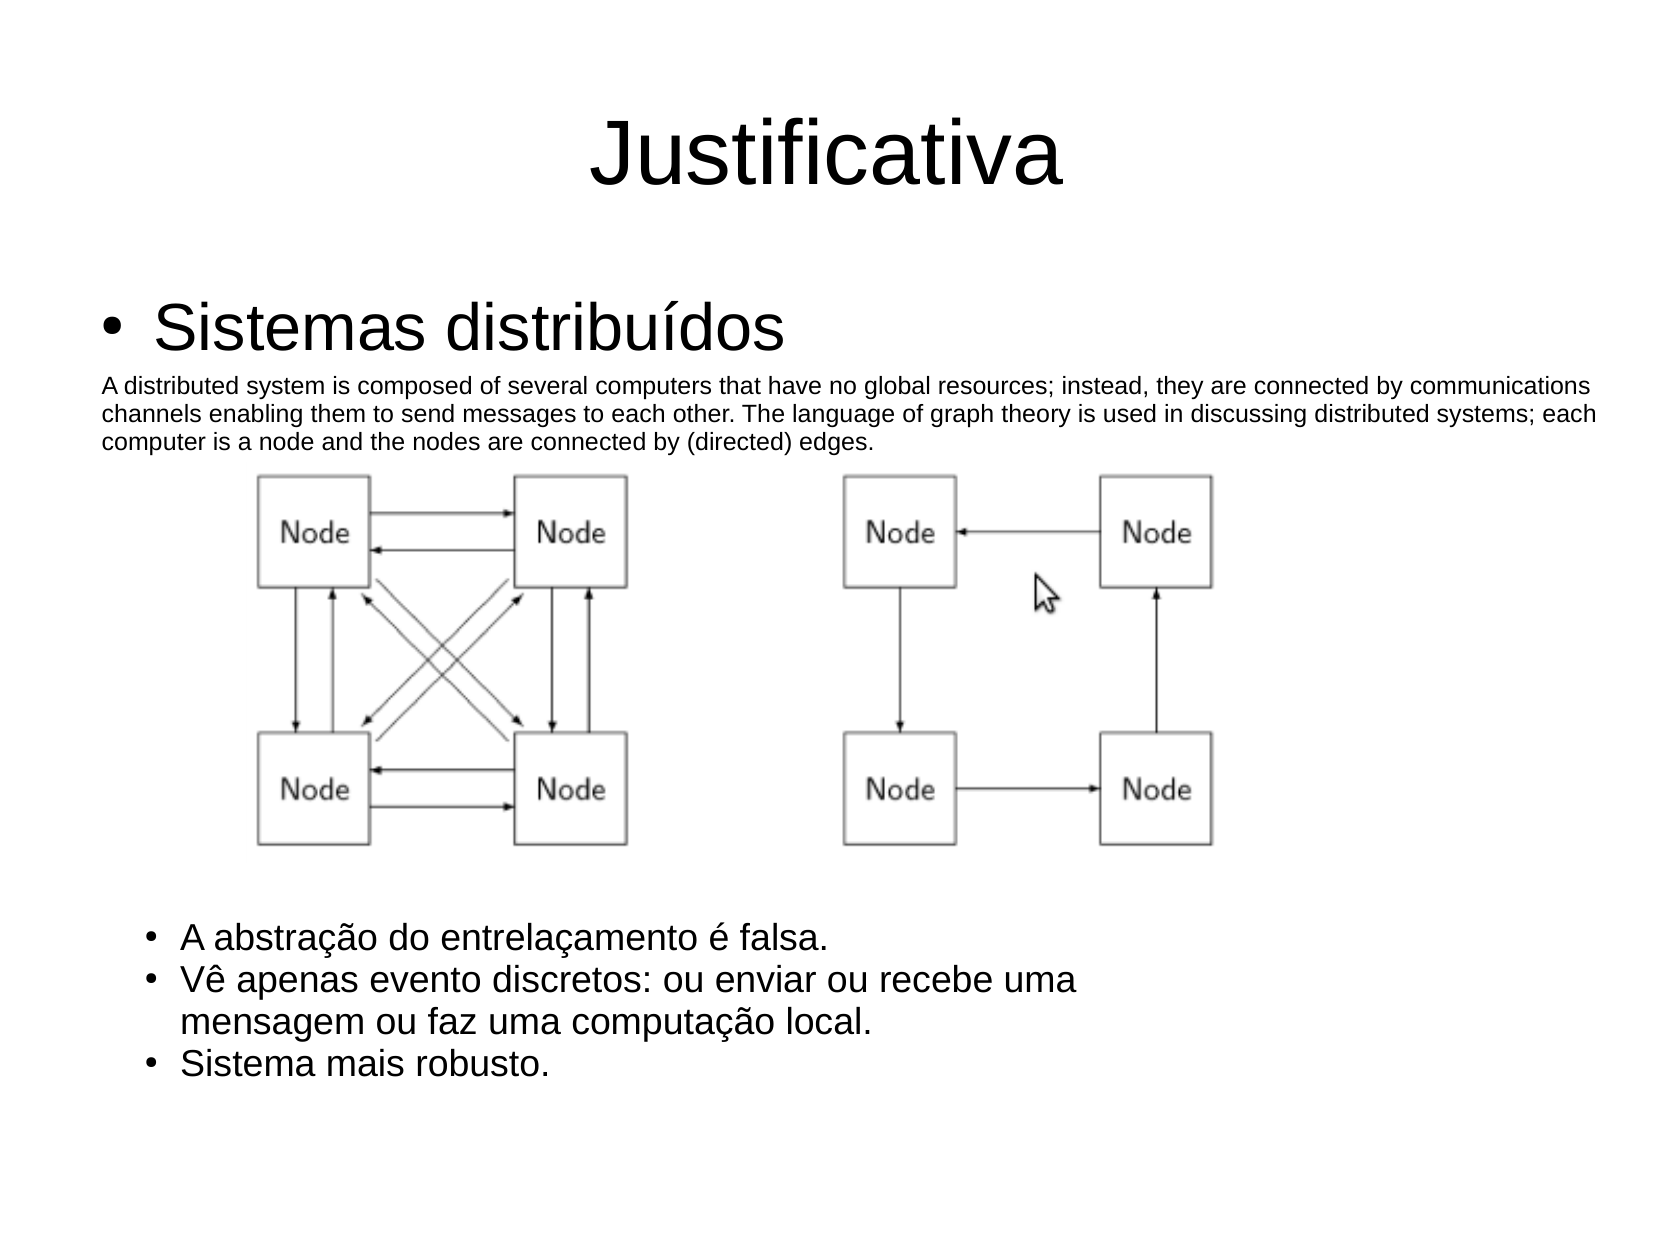

# Justificativa
Sistemas distribuídos
A distributed system is composed of several computers that have no global resources; instead, they are connected by communications channels enabling them to send messages to each other. The language of graph theory is used in discussing distributed systems; each computer is a node and the nodes are connected by (directed) edges.
A abstração do entrelaçamento é falsa.
Vê apenas evento discretos: ou enviar ou recebe uma mensagem ou faz uma computação local.
Sistema mais robusto.